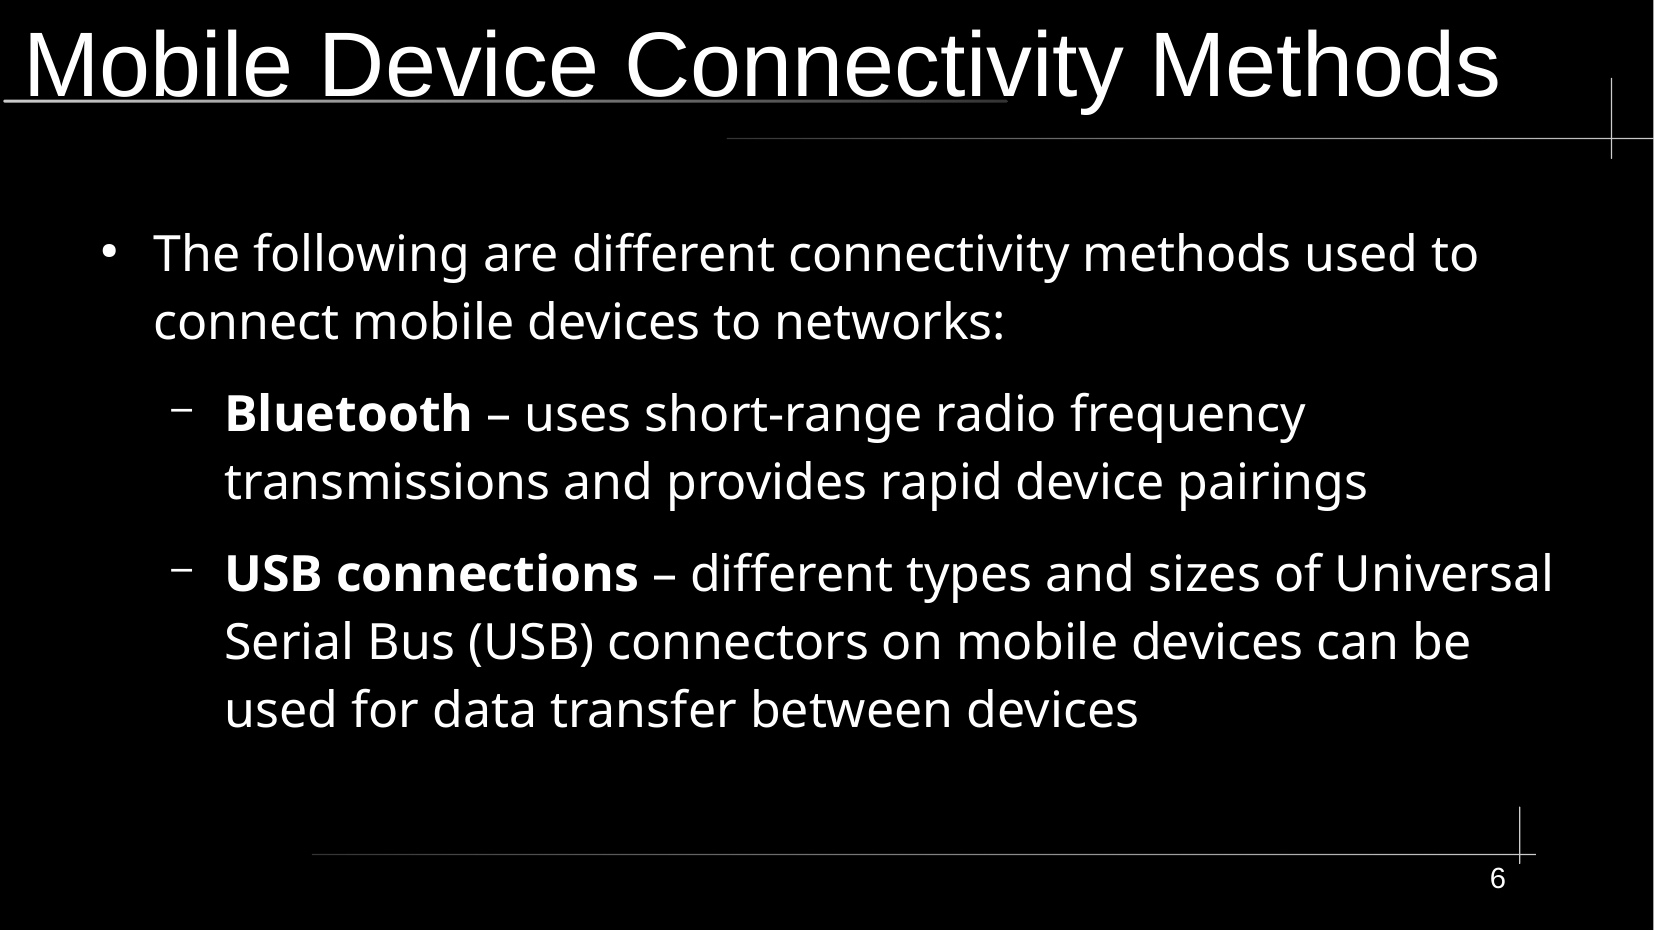

# Mobile Device Connectivity Methods
The following are different connectivity methods used to connect mobile devices to networks:
Bluetooth – uses short-range radio frequency transmissions and provides rapid device pairings
USB connections – different types and sizes of Universal Serial Bus (USB) connectors on mobile devices can be used for data transfer between devices
6